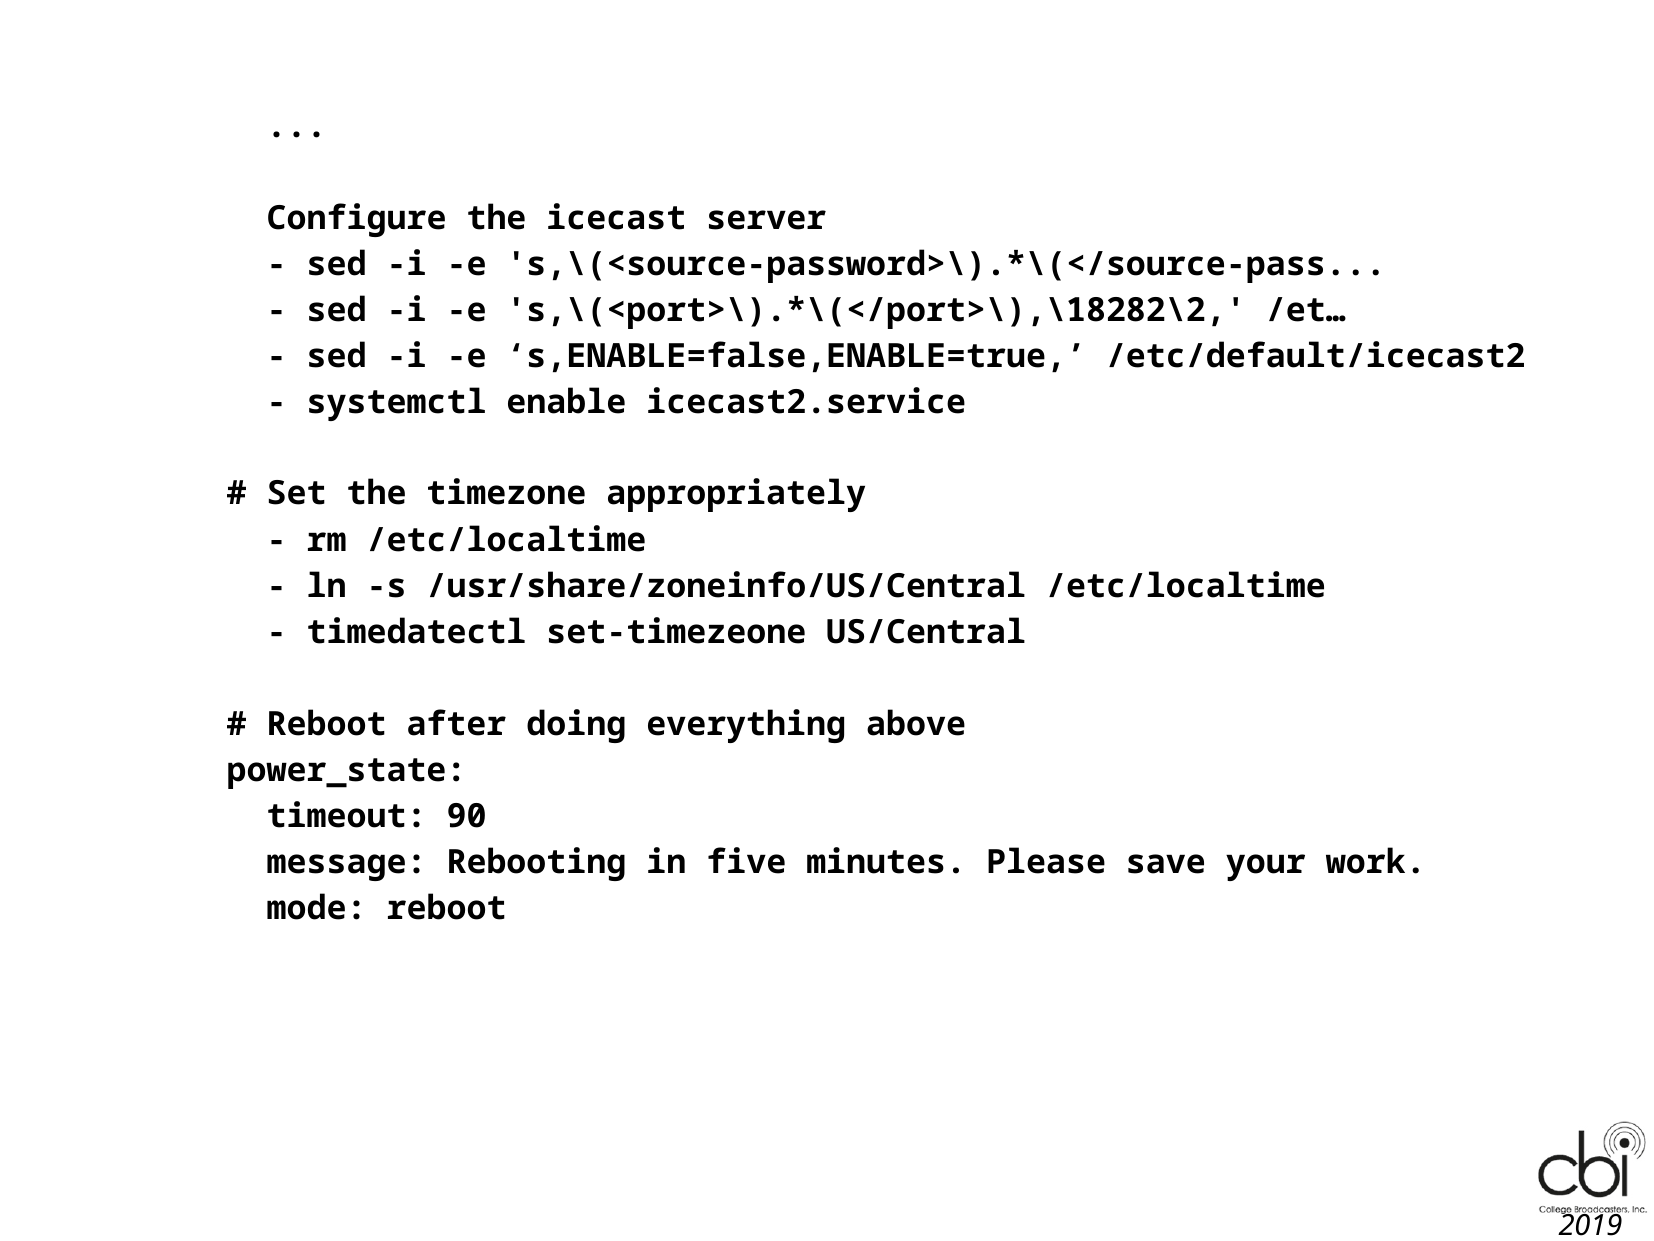

...
 Configure the icecast server
 - sed -i -e 's,\(<source-password>\).*\(</source-pass...
 - sed -i -e 's,\(<port>\).*\(</port>\),\18282\2,' /et…
 - sed -i -e ‘s,ENABLE=false,ENABLE=true,’ /etc/default/icecast2
 - systemctl enable icecast2.service
# Set the timezone appropriately
 - rm /etc/localtime
 - ln -s /usr/share/zoneinfo/US/Central /etc/localtime
 - timedatectl set-timezeone US/Central
# Reboot after doing everything above
power_state:
 timeout: 90
 message: Rebooting in five minutes. Please save your work.
 mode: reboot